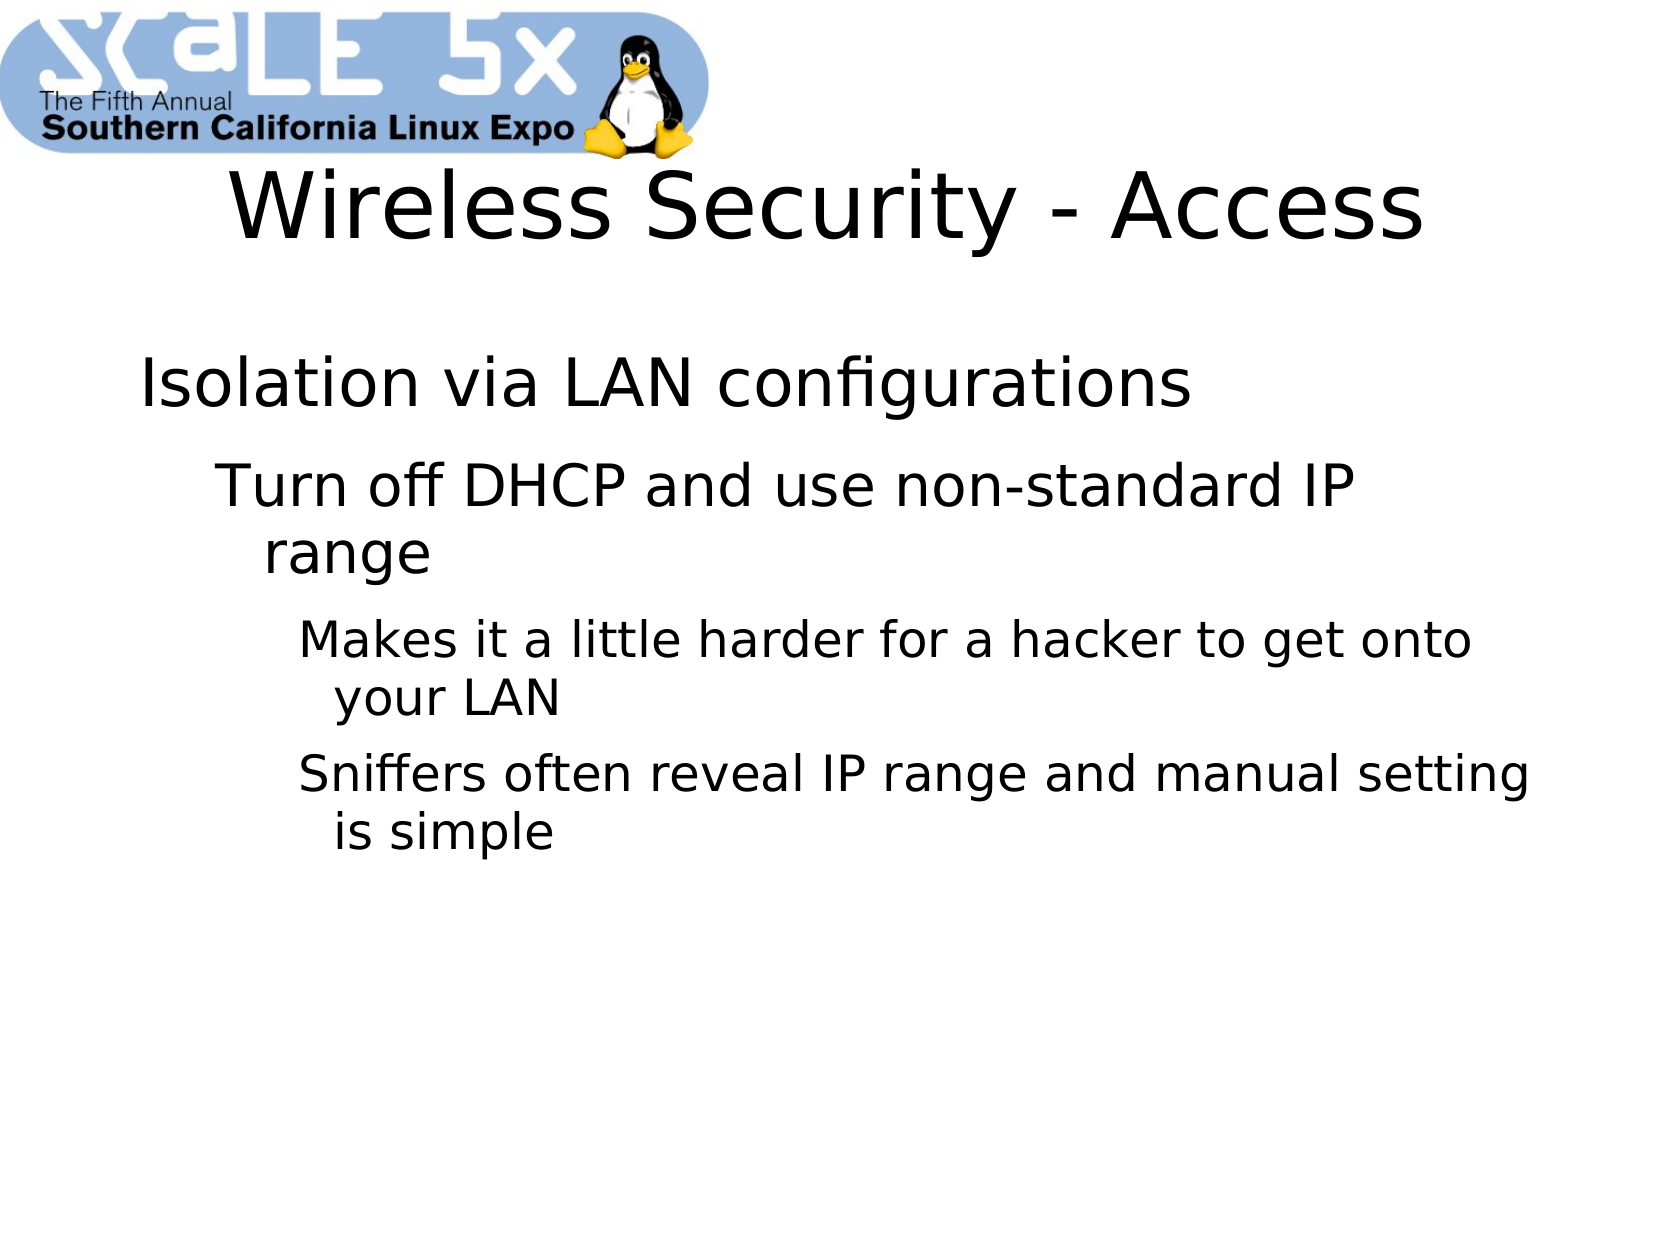

# Wireless Security - Access
Isolation via LAN configurations
Turn off DHCP and use non-standard IP range
Makes it a little harder for a hacker to get onto your LAN
Sniffers often reveal IP range and manual setting is simple